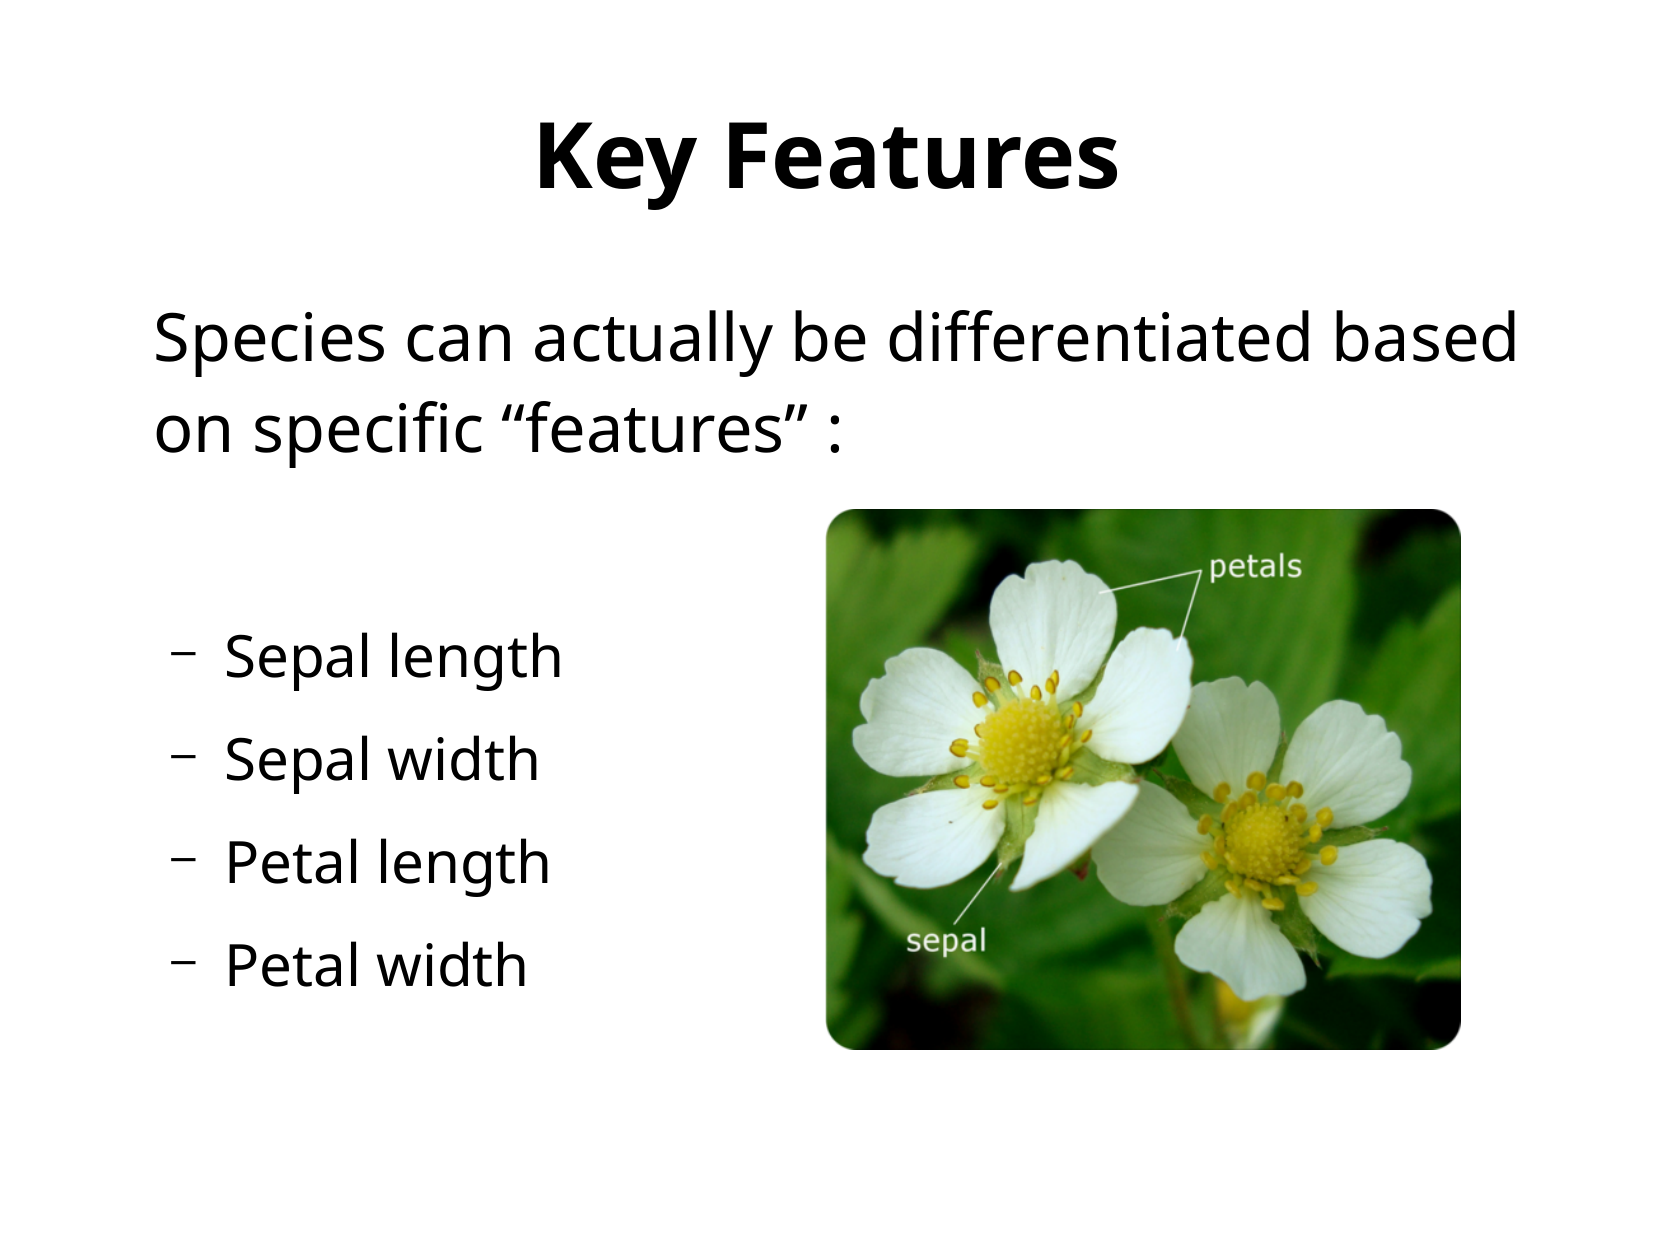

# Key Features
Species can actually be differentiated based on specific “features” :
Sepal length
Sepal width
Petal length
Petal width